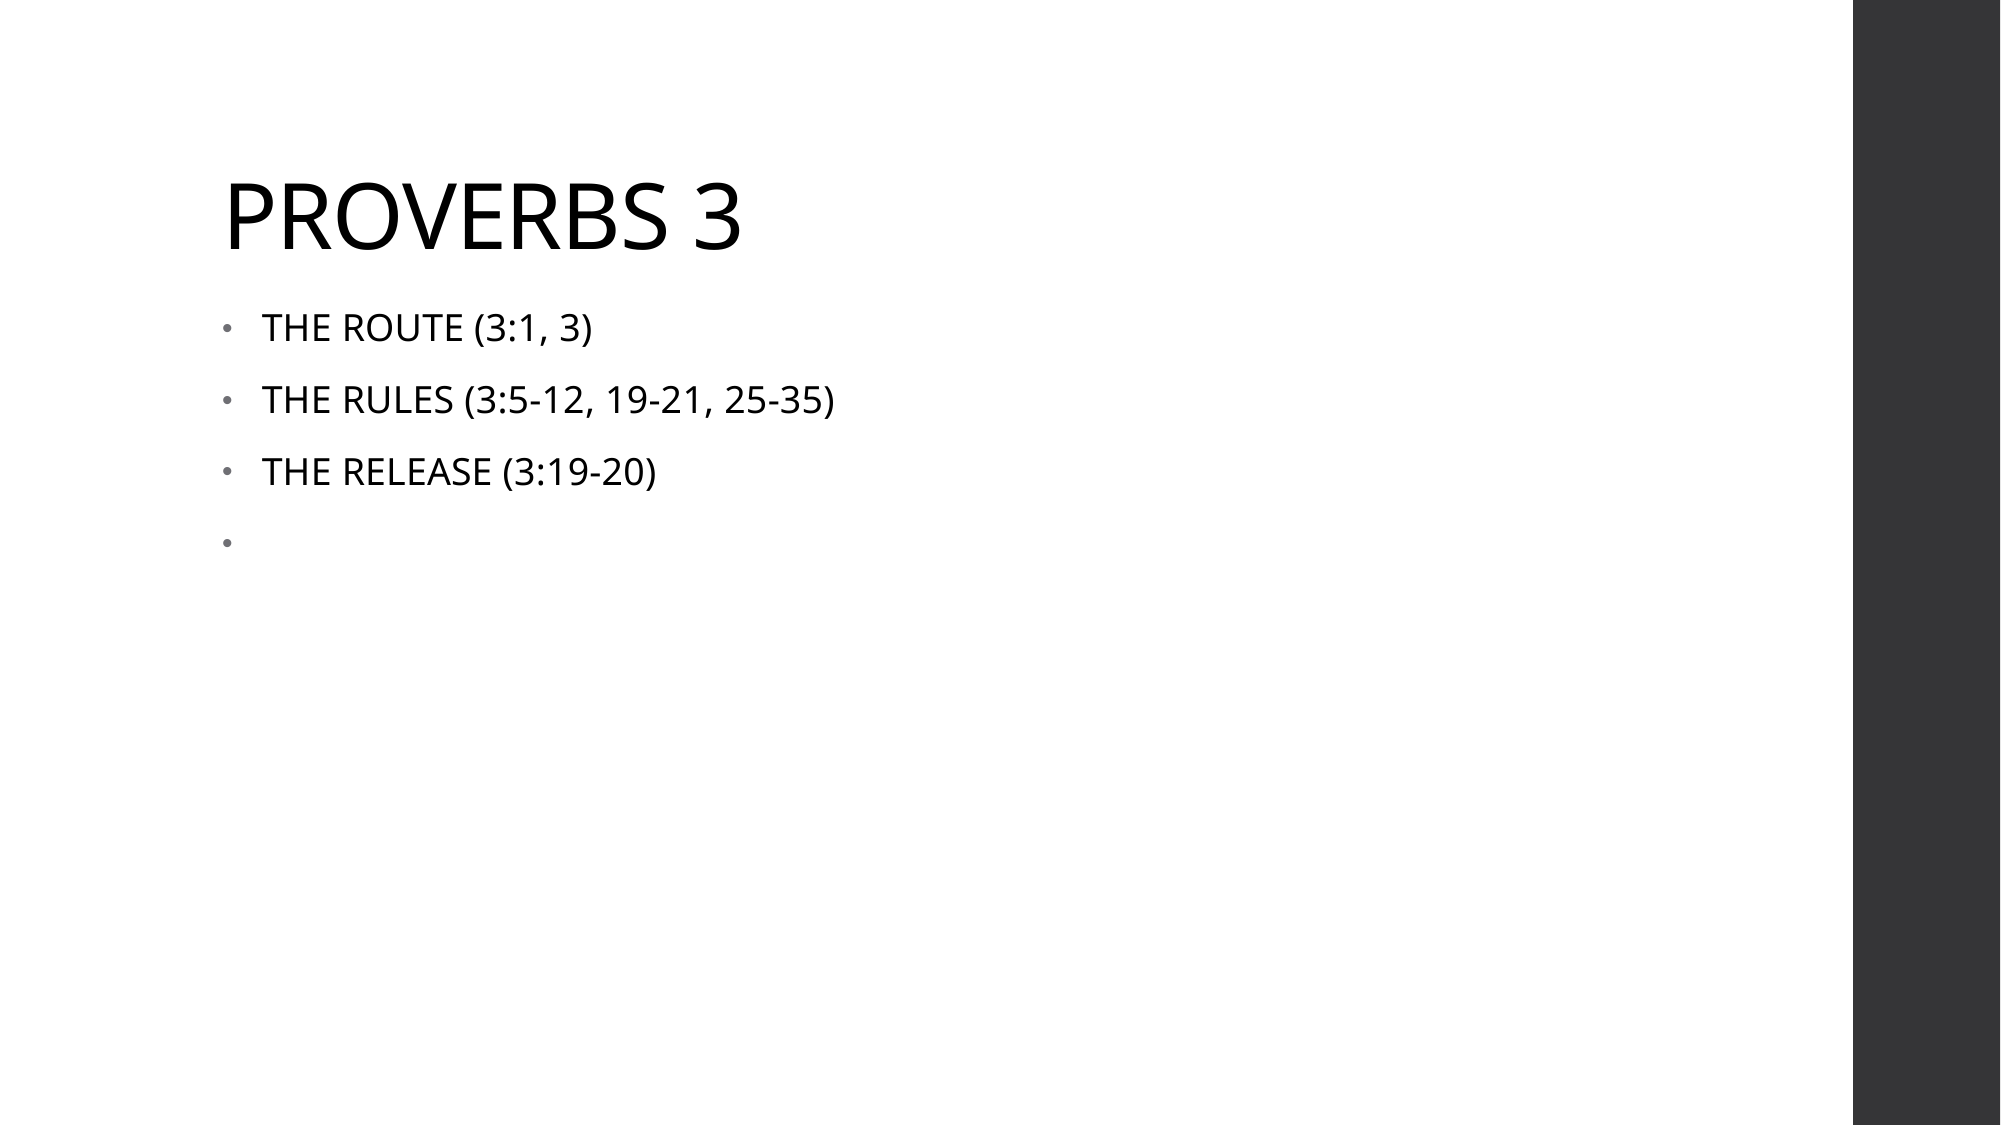

# PROVERBS 3
 THE ROUTE (3:1, 3)
 THE RULES (3:5-12, 19-21, 25-35)
 THE RELEASE (3:19-20)